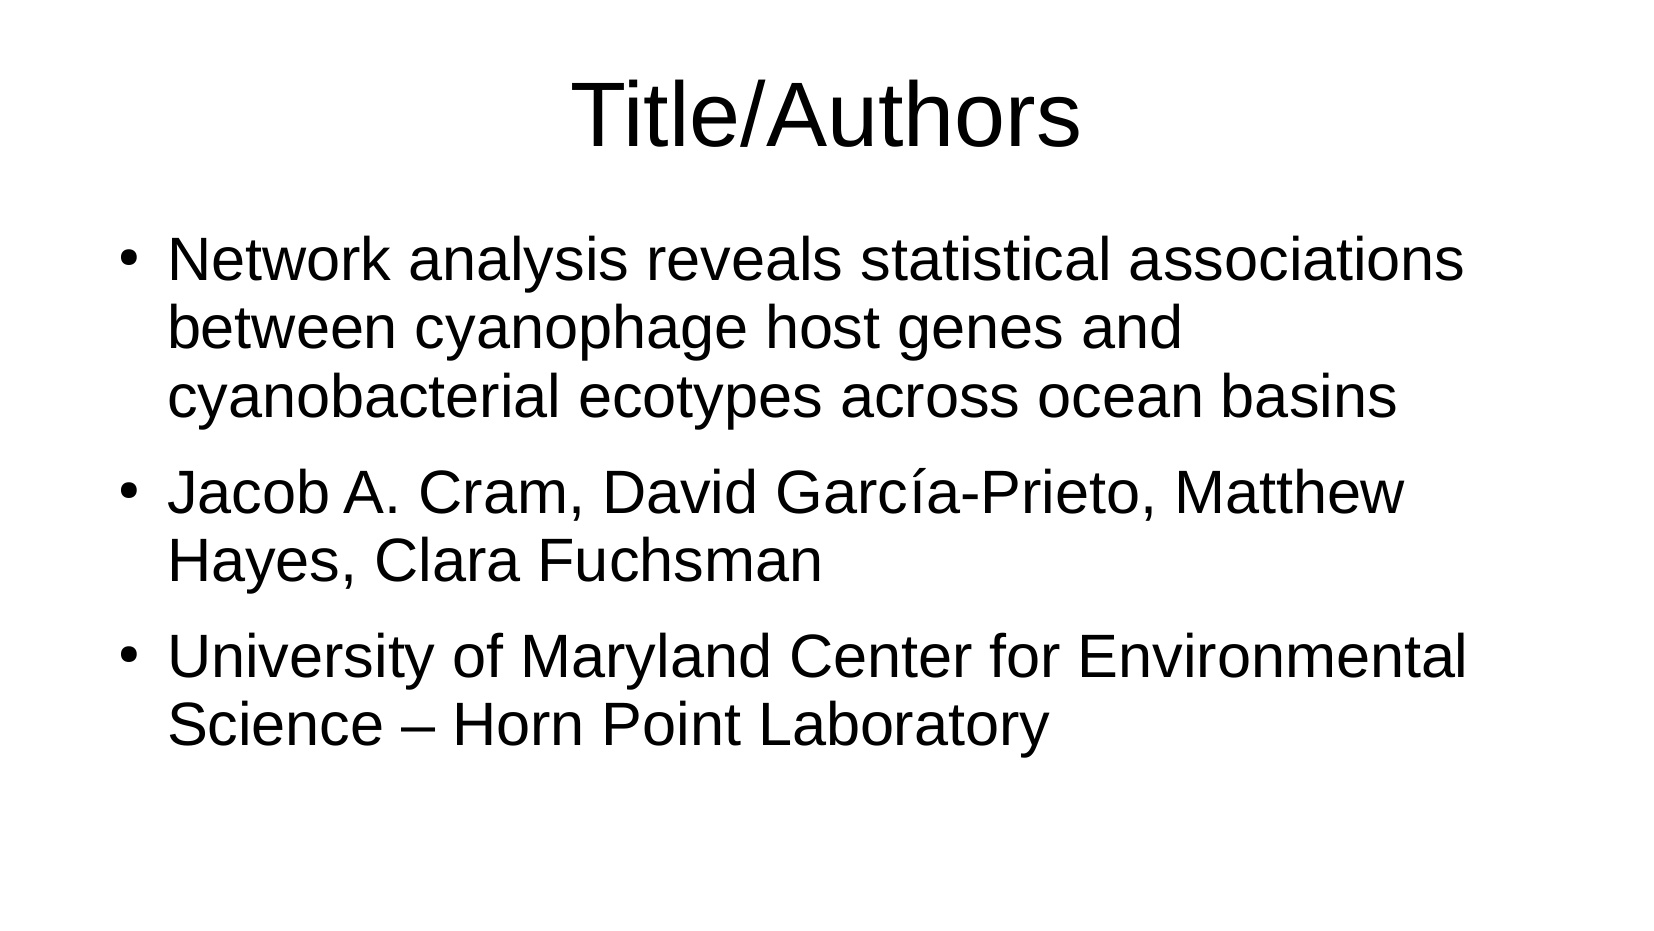

# Title/Authors
Network analysis reveals statistical associations between cyanophage host genes and cyanobacterial ecotypes across ocean basins
Jacob A. Cram, David García-Prieto, Matthew Hayes, Clara Fuchsman
University of Maryland Center for Environmental Science – Horn Point Laboratory